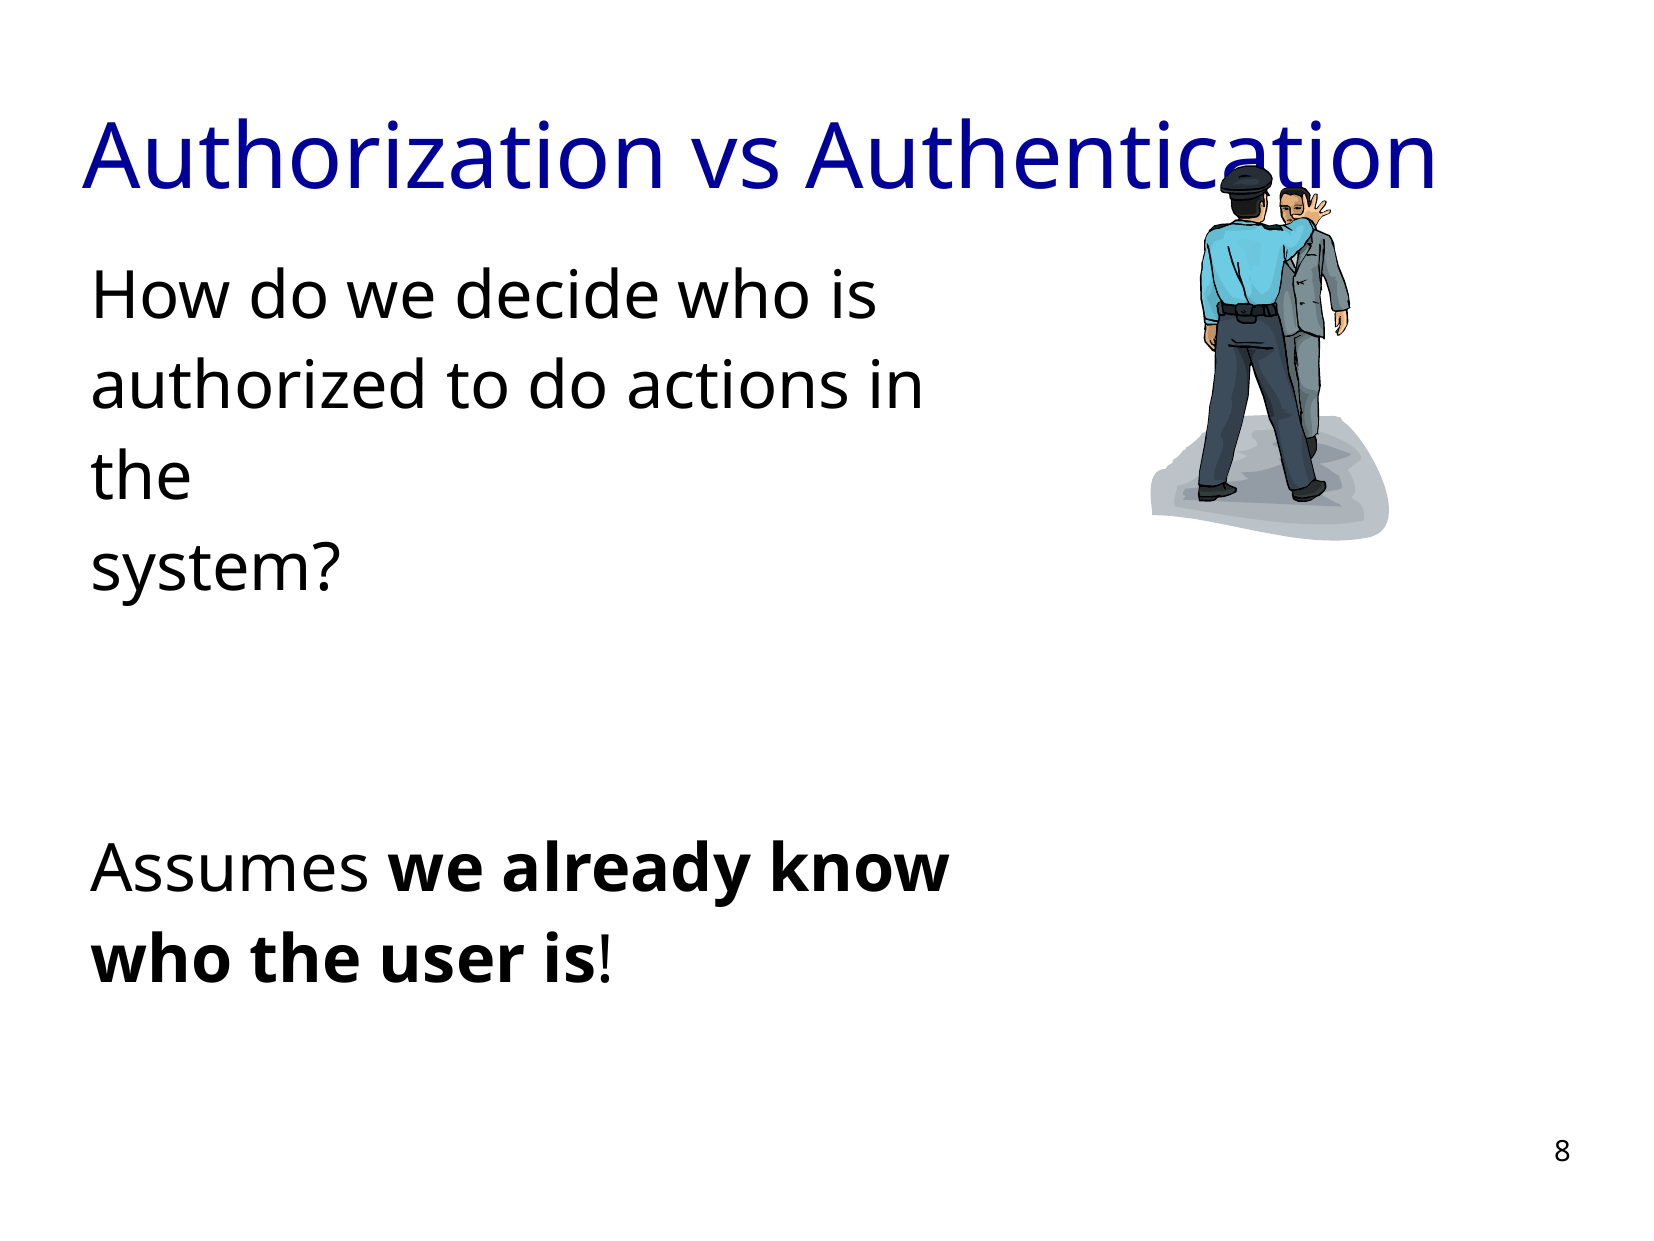

# Authorization vs Authentication
How do we decide who is
authorized to do actions in the
system?
Assumes we already know who the user is!
8